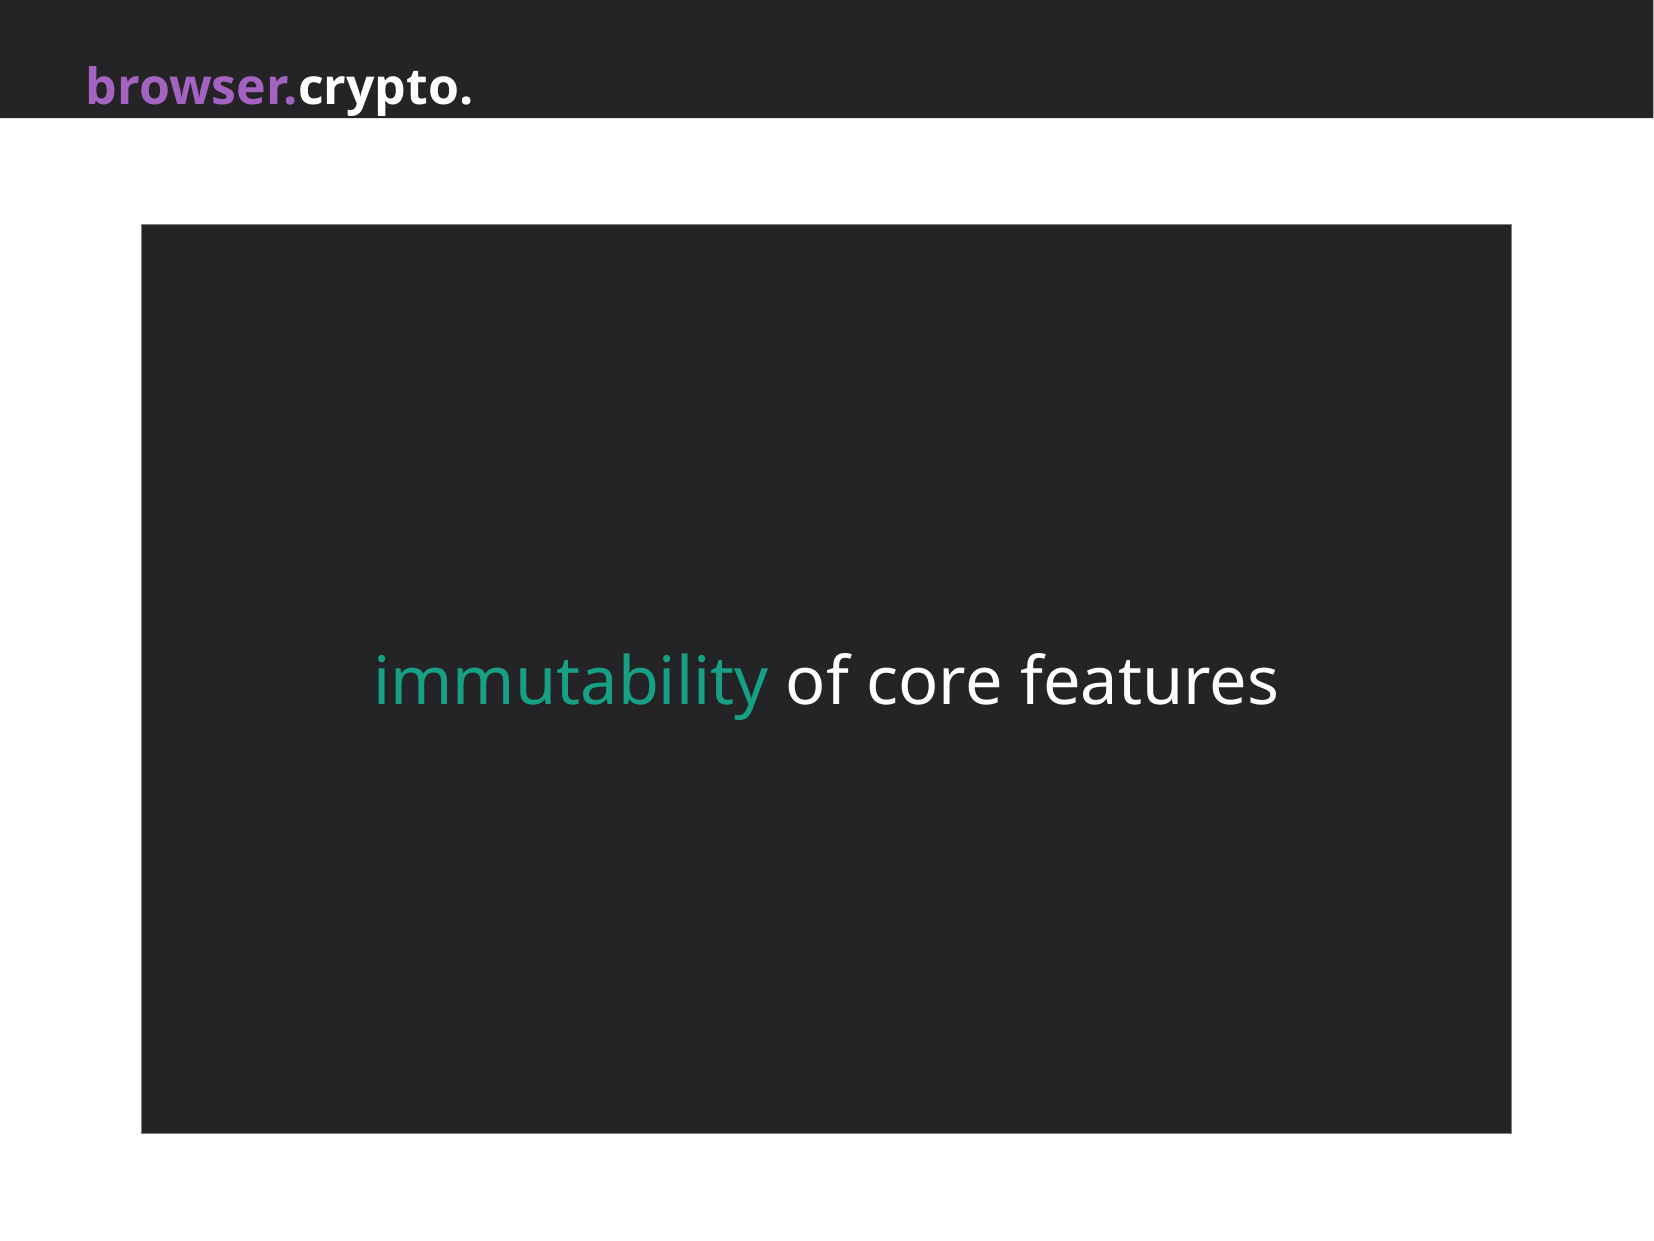

browser.crypto.
immutability of core features
big integer support
bit-fiddling deluxe
asm.js